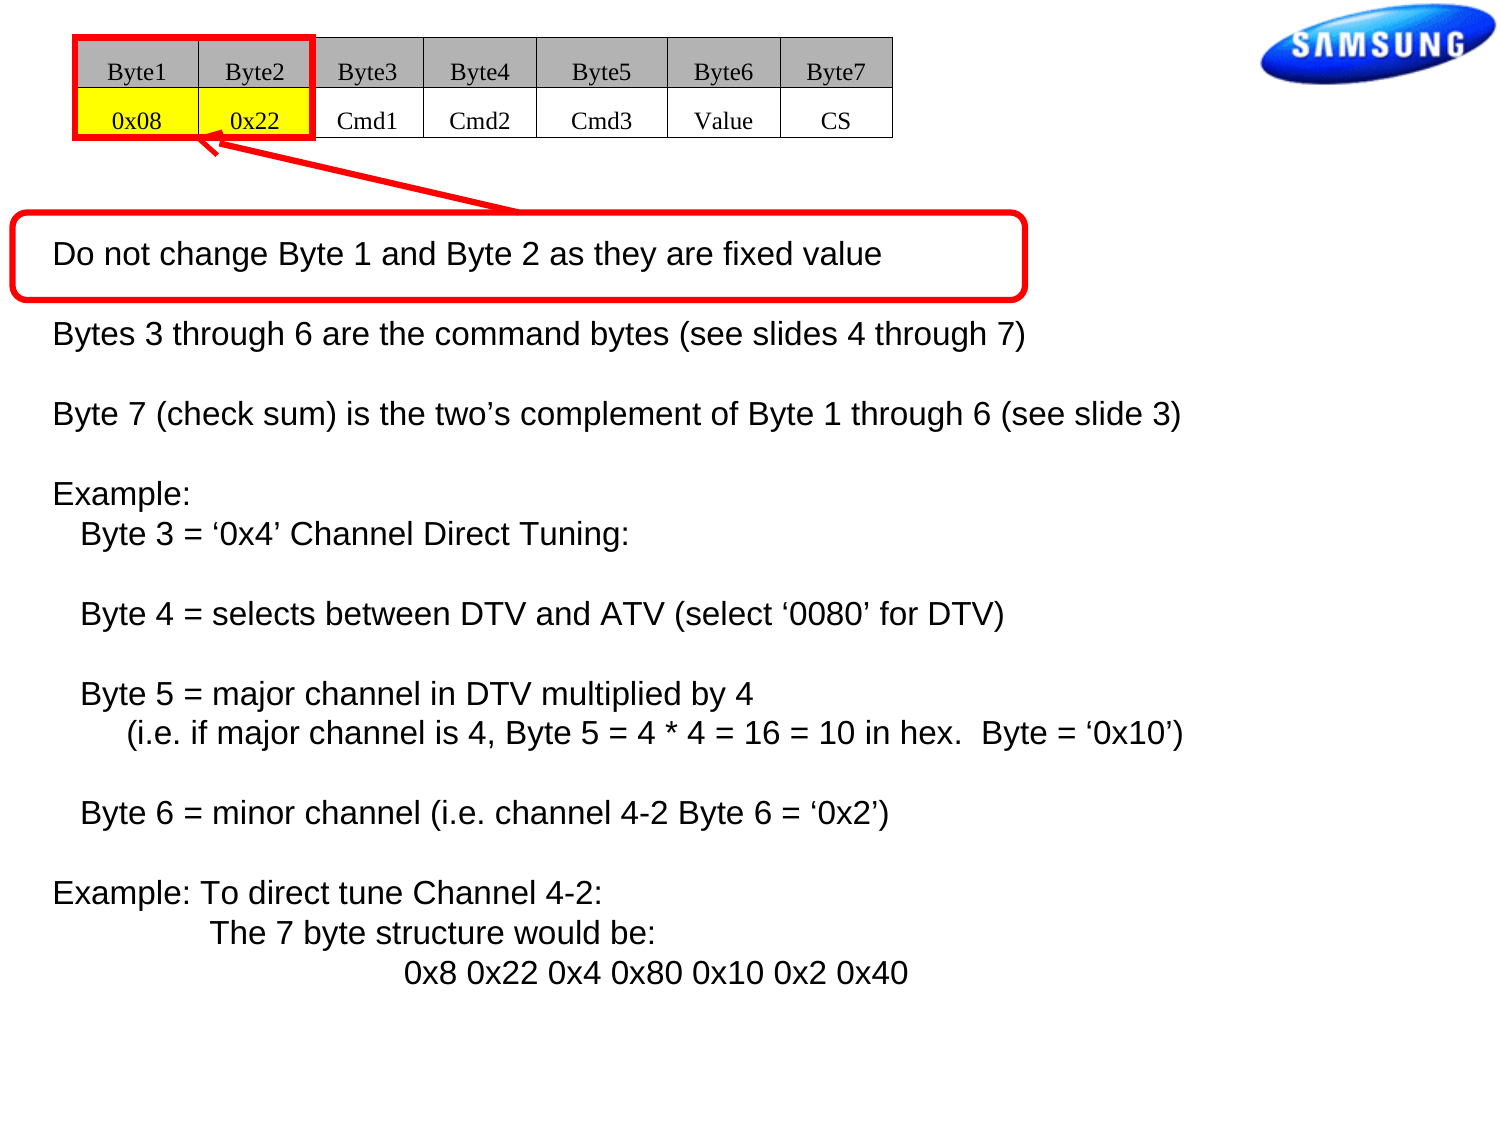

| Byte1 | Byte2 | Byte3 | Byte4 | Byte5 | Byte6 | Byte7 |
| --- | --- | --- | --- | --- | --- | --- |
| 0x08 | 0x22 | Cmd1 | Cmd2 | Cmd3 | Value | CS |
Do not change Byte 1 and Byte 2 as they are fixed value
Bytes 3 through 6 are the command bytes (see slides 4 through 7)
Byte 7 (check sum) is the two’s complement of Byte 1 through 6 (see slide 3)
Example:
 Byte 3 = ‘0x4’ Channel Direct Tuning:
 Byte 4 = selects between DTV and ATV (select ‘0080’ for DTV)
 Byte 5 = major channel in DTV multiplied by 4
 (i.e. if major channel is 4, Byte 5 = 4 * 4 = 16 = 10 in hex. Byte = ‘0x10’)
 Byte 6 = minor channel (i.e. channel 4-2 Byte 6 = ‘0x2’)
Example: To direct tune Channel 4-2:
 The 7 byte structure would be:
 0x8 0x22 0x4 0x80 0x10 0x2 0x40